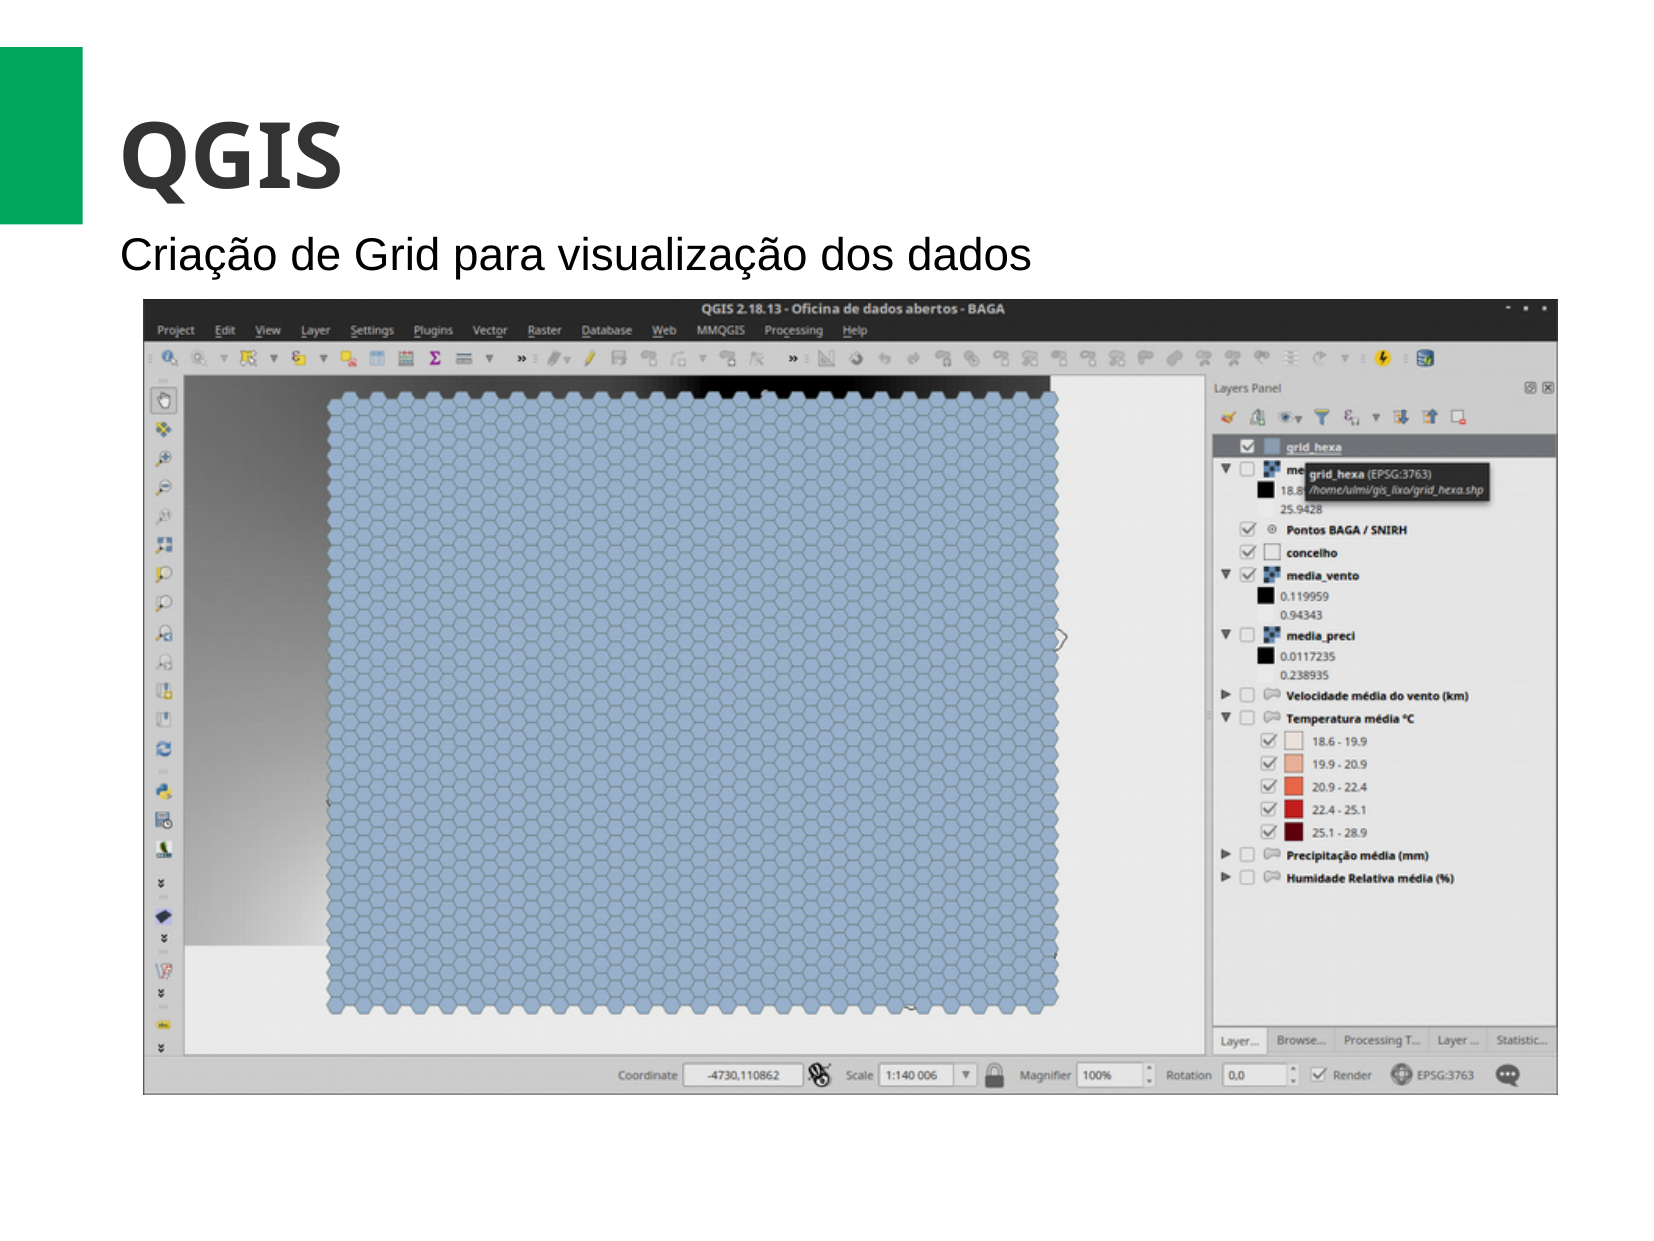

# QGIS
Criação de Grid para visualização dos dados